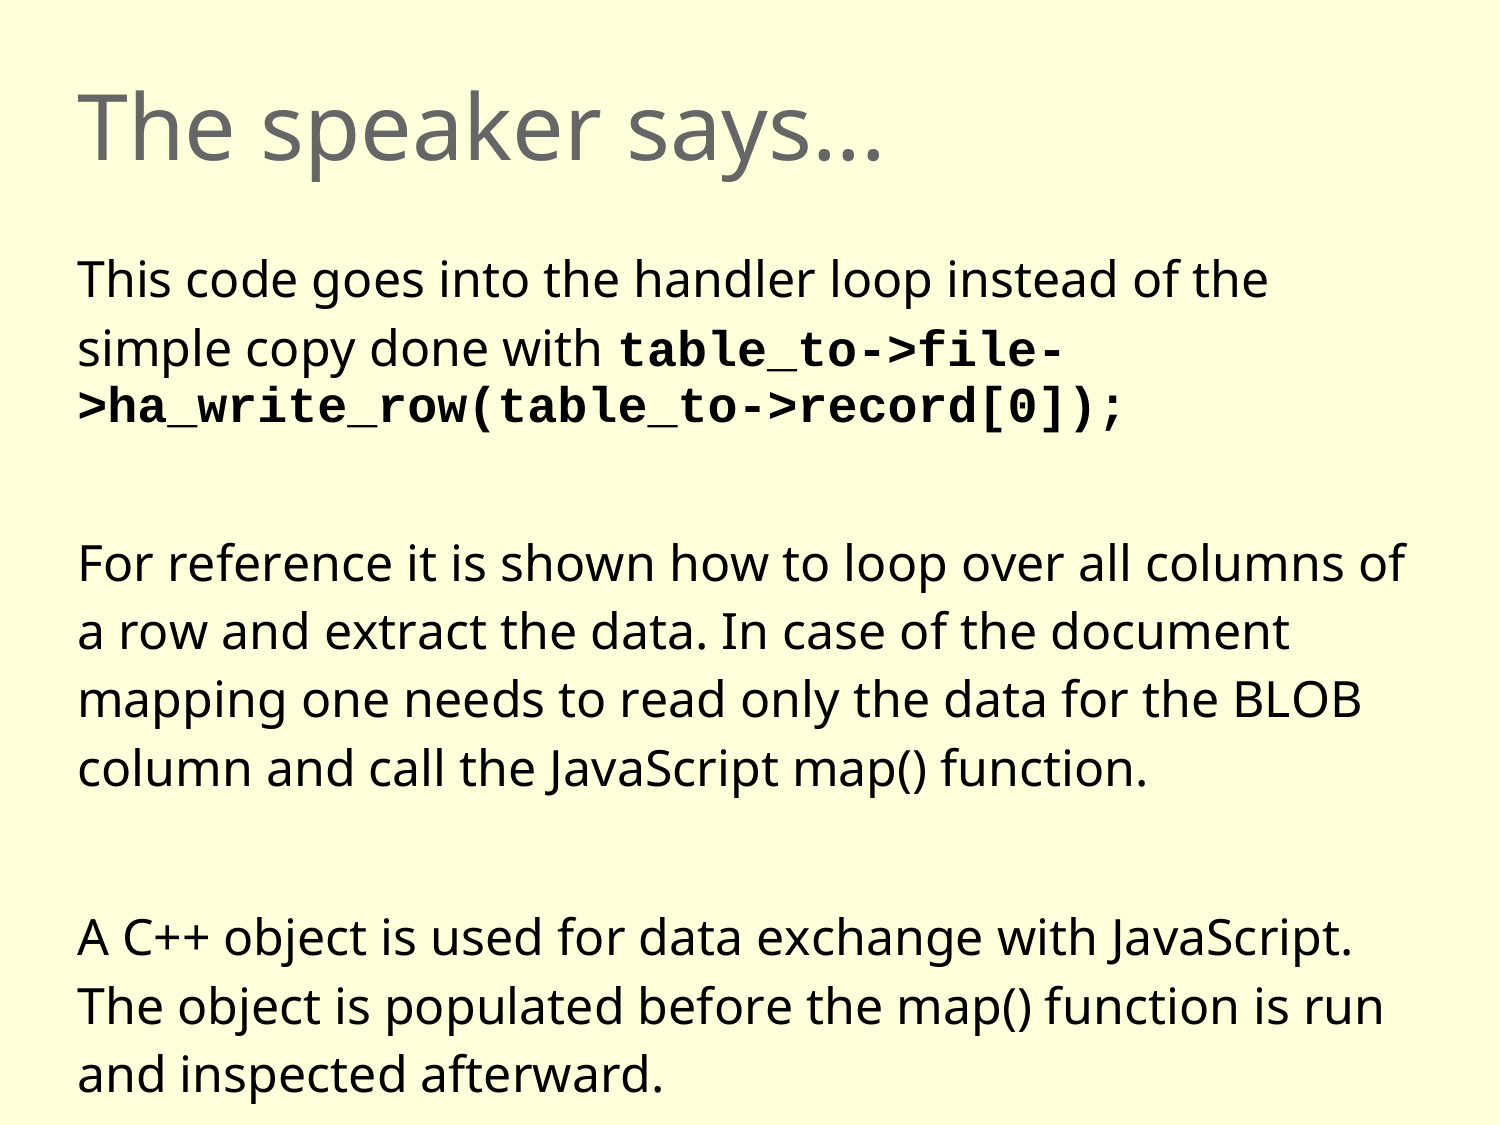

# The speaker says...
This code goes into the handler loop instead of the simple copy done with table_to->file->ha_write_row(table_to->record[0]);
For reference it is shown how to loop over all columns of a row and extract the data. In case of the document mapping one needs to read only the data for the BLOB column and call the JavaScript map() function.
A C++ object is used for data exchange with JavaScript. The object is populated before the map() function is run and inspected afterward.